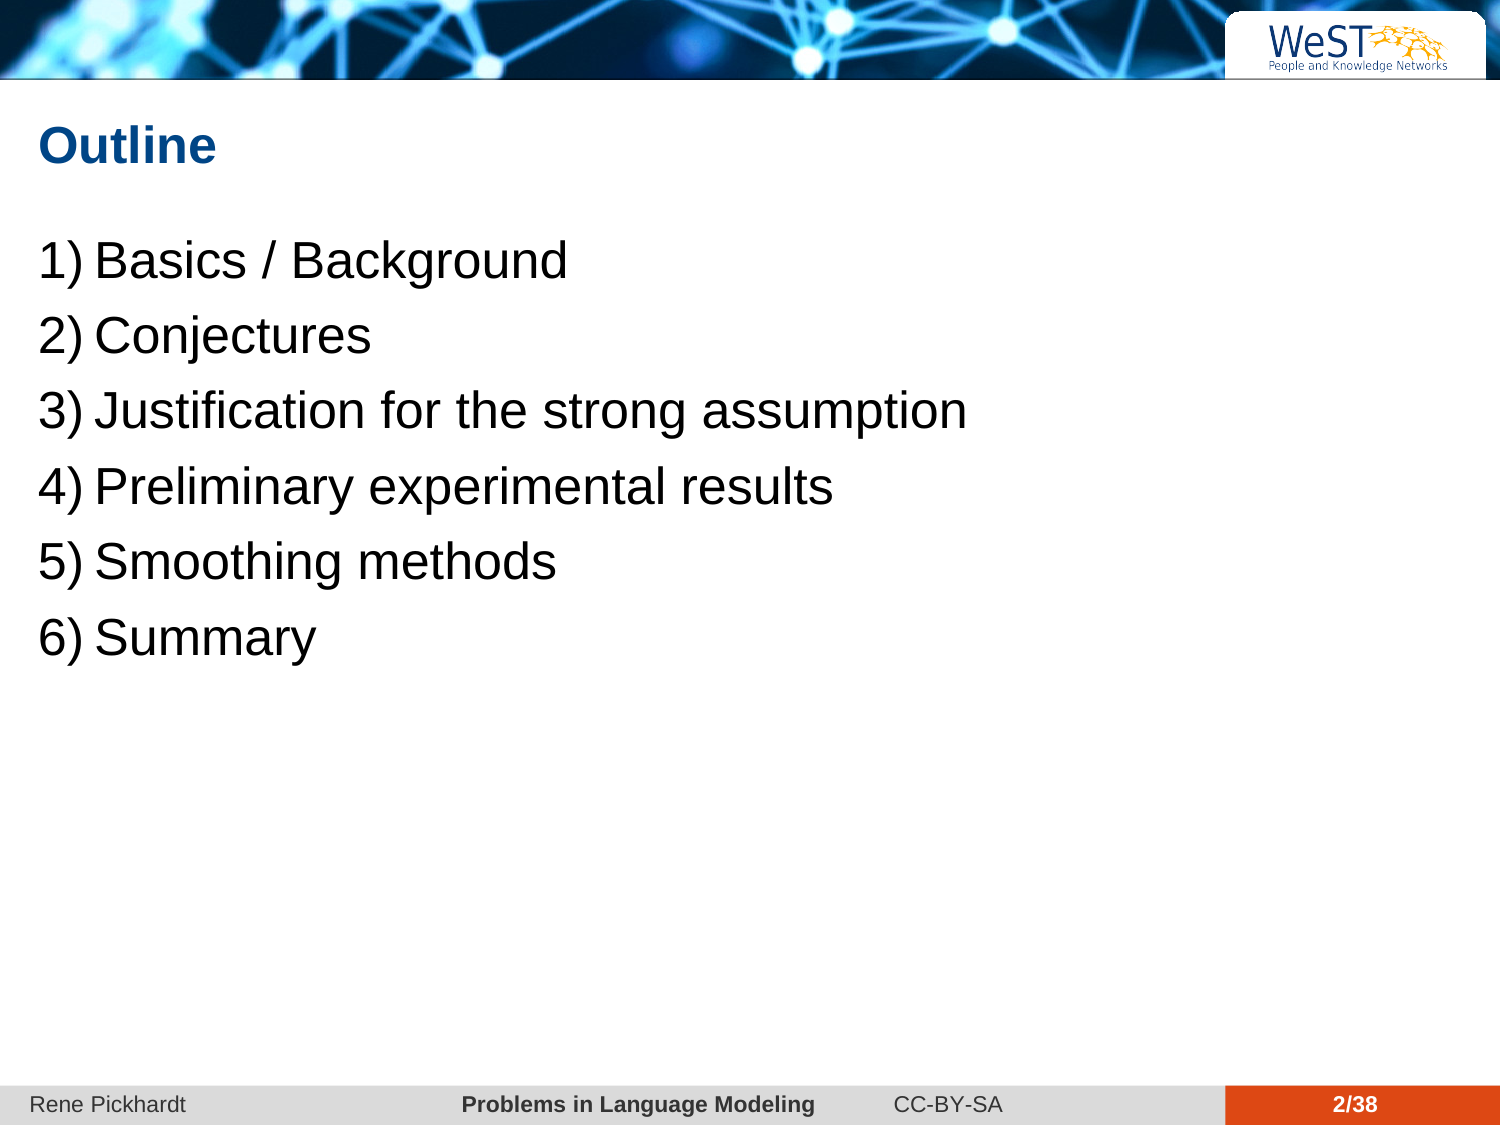

# Outline
Basics / Background
Conjectures
Justification for the strong assumption
Preliminary experimental results
Smoothing methods
Summary